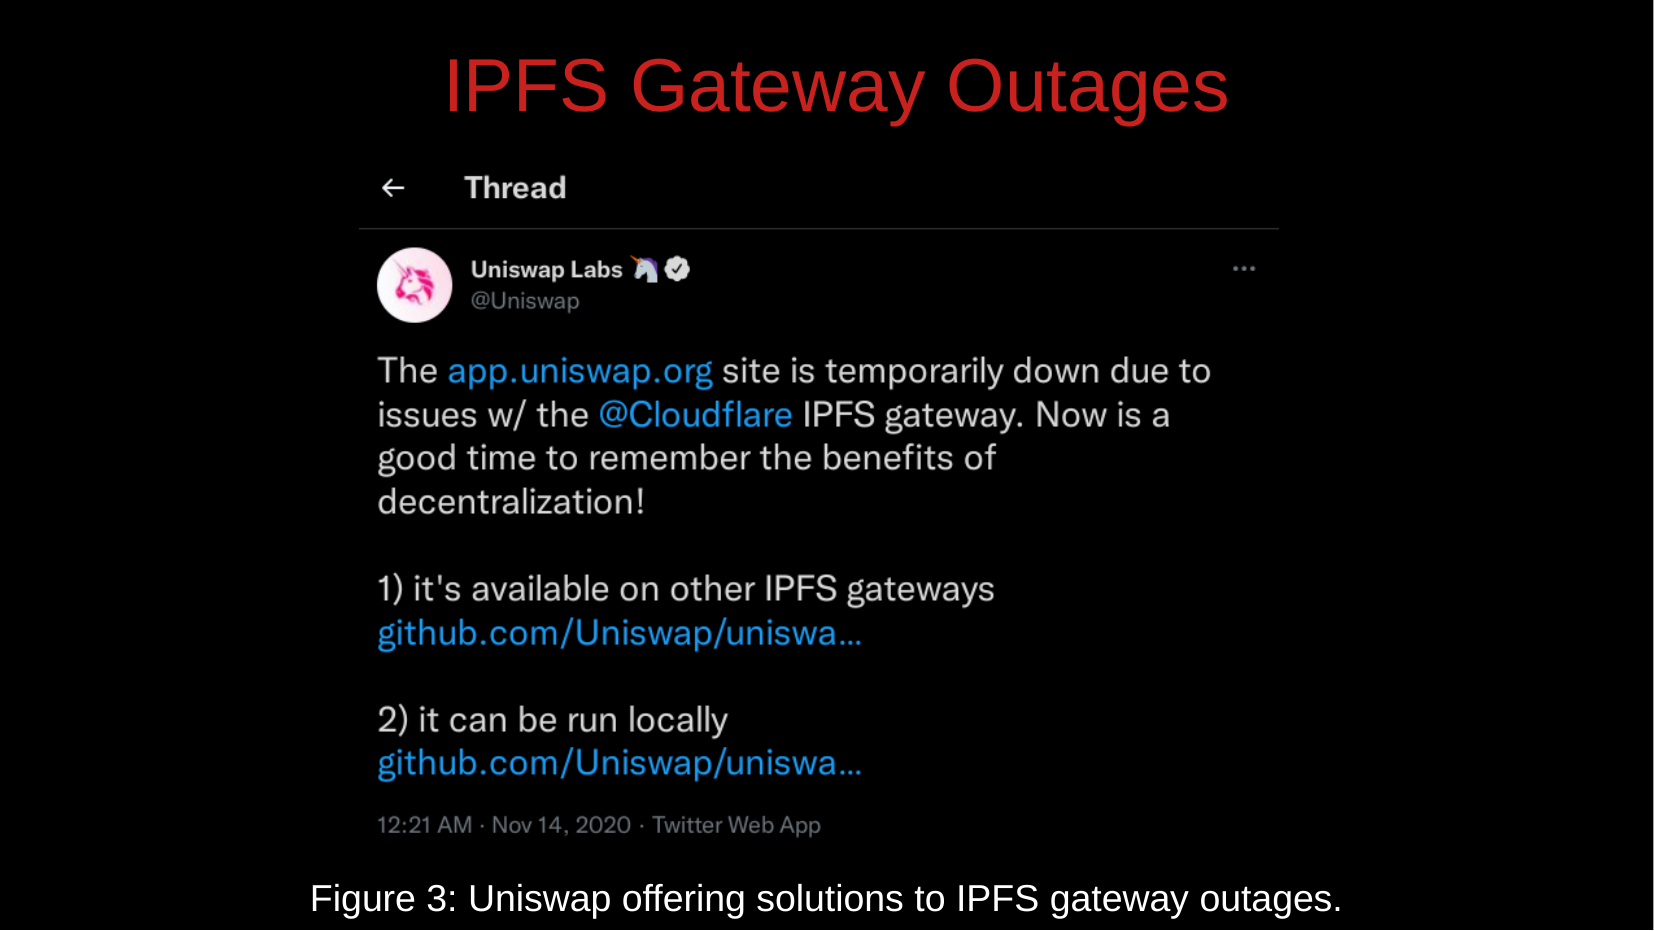

IPFS Gateway Outages
Figure 3: Uniswap offering solutions to IPFS gateway outages.